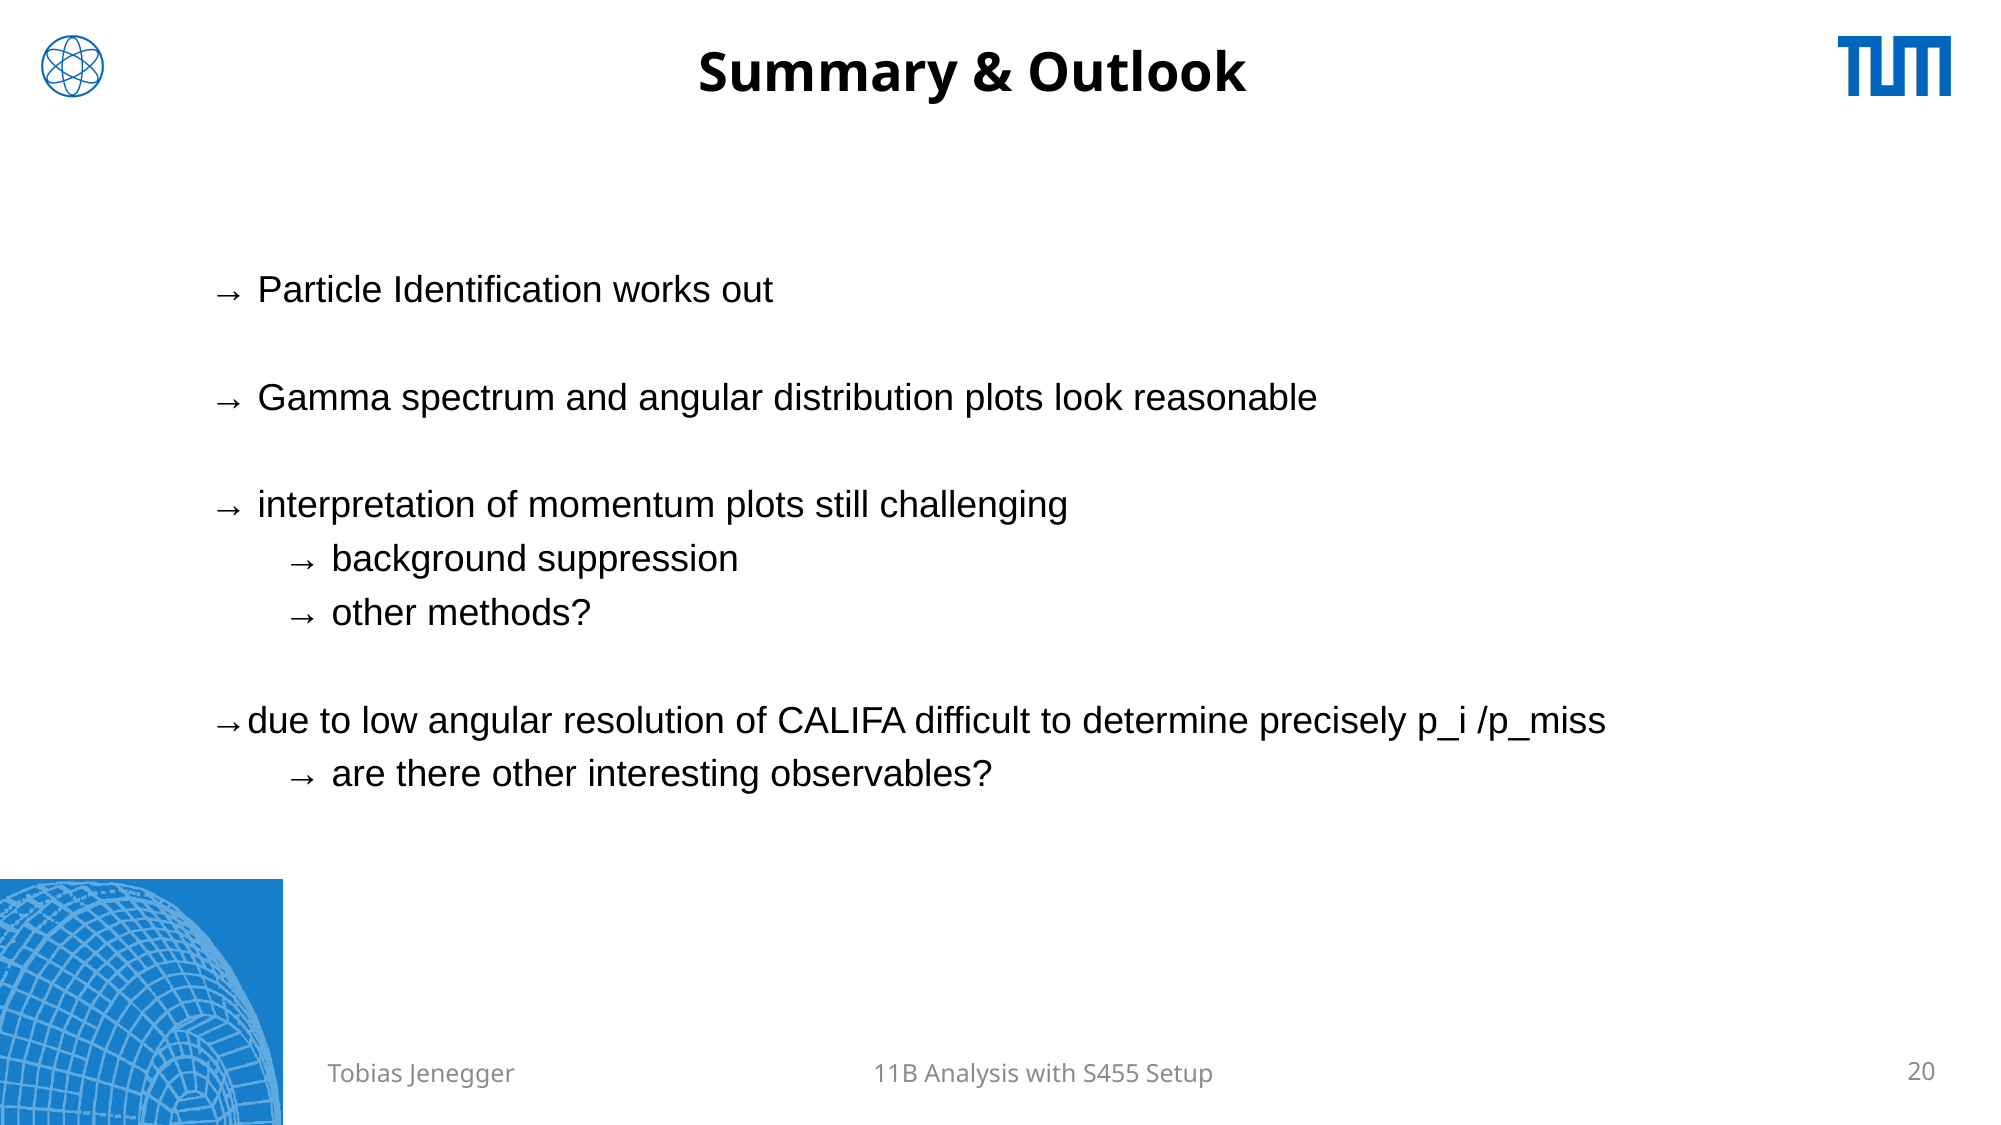

# Summary & Outlook
→ Particle Identification works out
→ Gamma spectrum and angular distribution plots look reasonable
→ interpretation of momentum plots still challenging
	→ background suppression
	→ other methods?
→due to low angular resolution of CALIFA difficult to determine precisely p_i /p_miss
	→ are there other interesting observables?
11B Analysis with S455 Setup
Tobias Jenegger